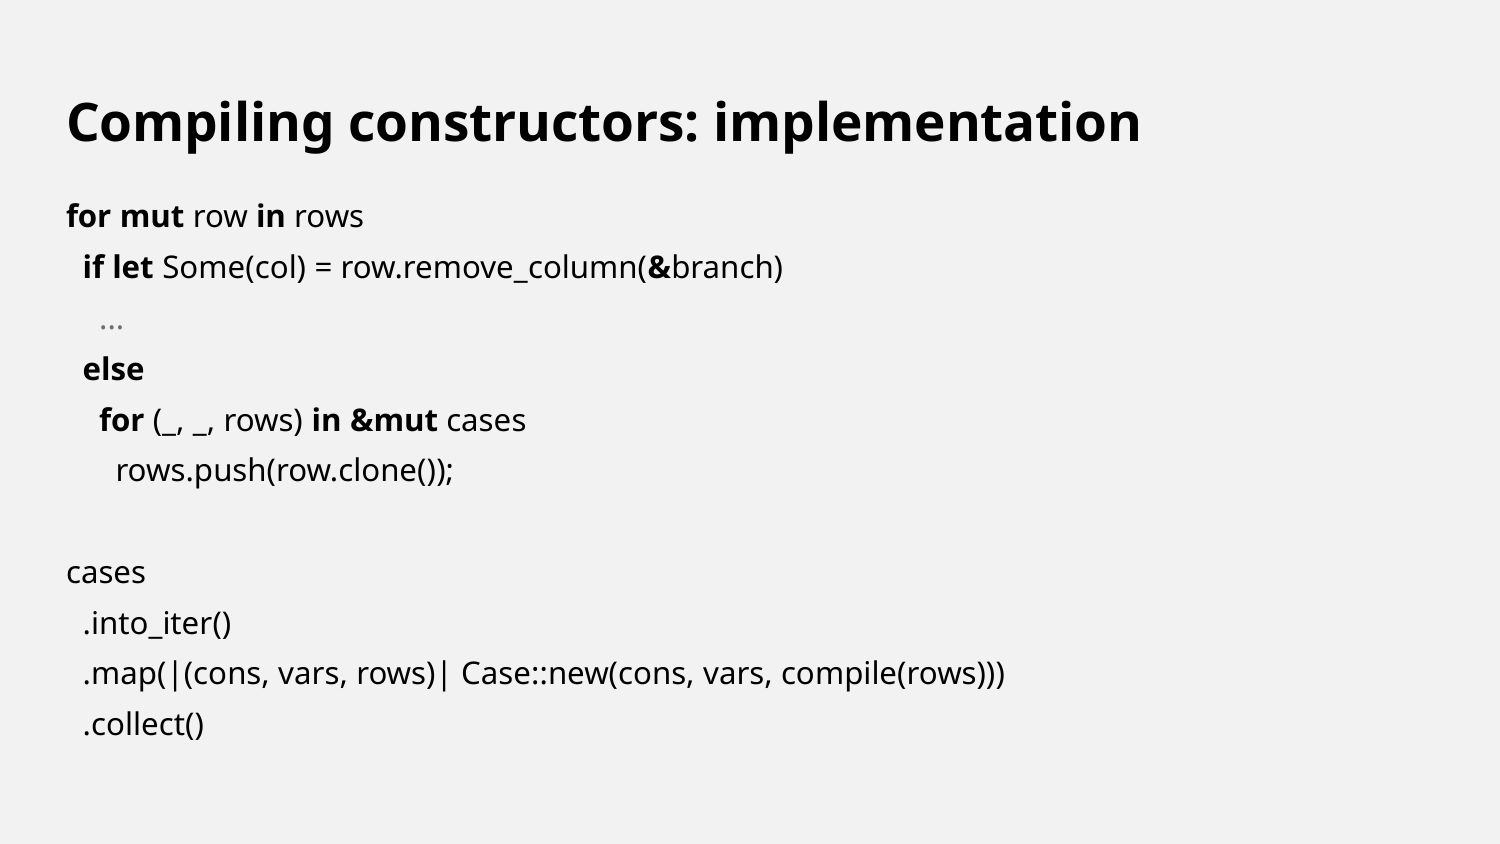

# Compiling constructors: implementation
for mut row in rows
 if let Some(col) = row.remove_column(&branch)
 ...
 else
 for (_, _, rows) in &mut cases
 rows.push(row.clone());
cases
 .into_iter()
 .map(|(cons, vars, rows)| Case::new(cons, vars, compile(rows)))
 .collect()